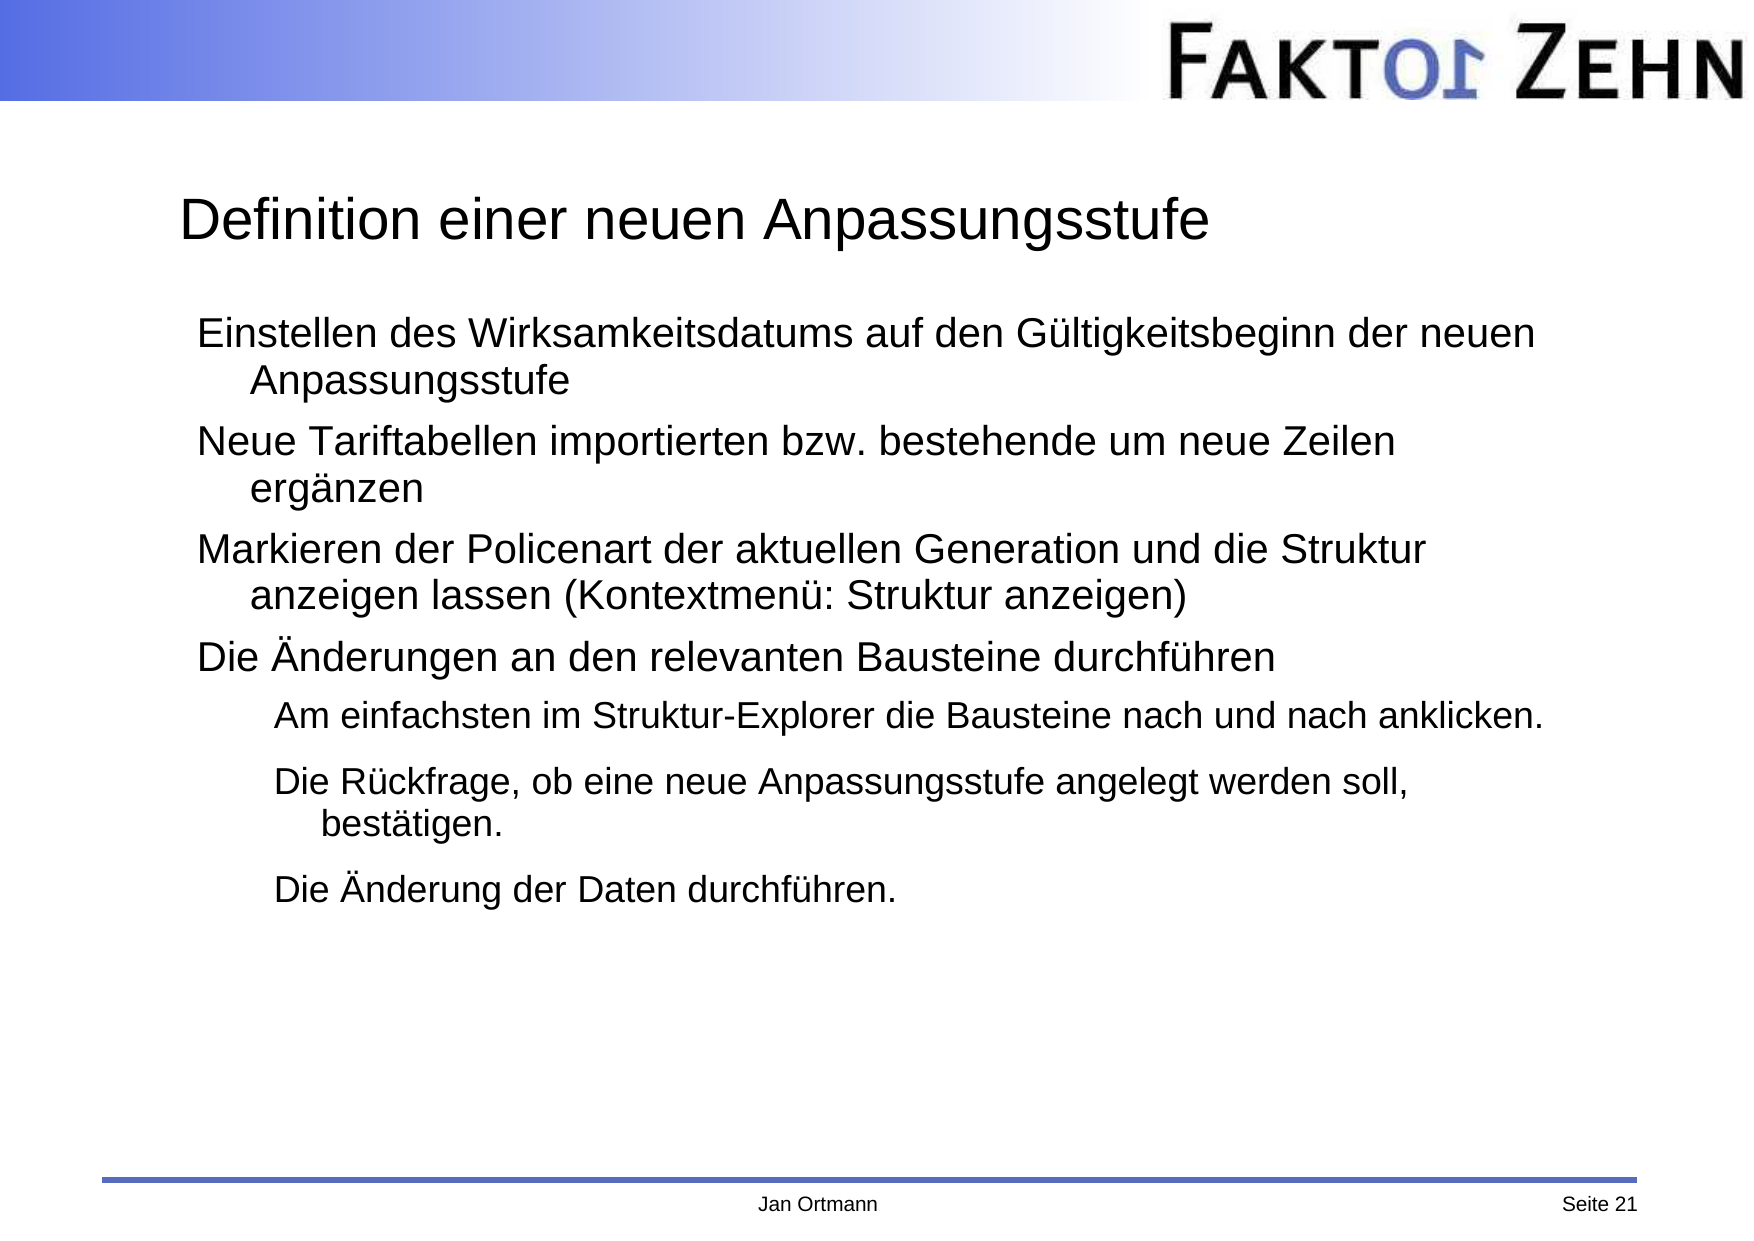

# Definition einer neuen Anpassungsstufe
Einstellen des Wirksamkeitsdatums auf den Gültigkeitsbeginn der neuen Anpassungsstufe
Neue Tariftabellen importierten bzw. bestehende um neue Zeilen ergänzen
Markieren der Policenart der aktuellen Generation und die Struktur anzeigen lassen (Kontextmenü: Struktur anzeigen)
Die Änderungen an den relevanten Bausteine durchführen
Am einfachsten im Struktur-Explorer die Bausteine nach und nach anklicken.
Die Rückfrage, ob eine neue Anpassungsstufe angelegt werden soll, bestätigen.
Die Änderung der Daten durchführen.